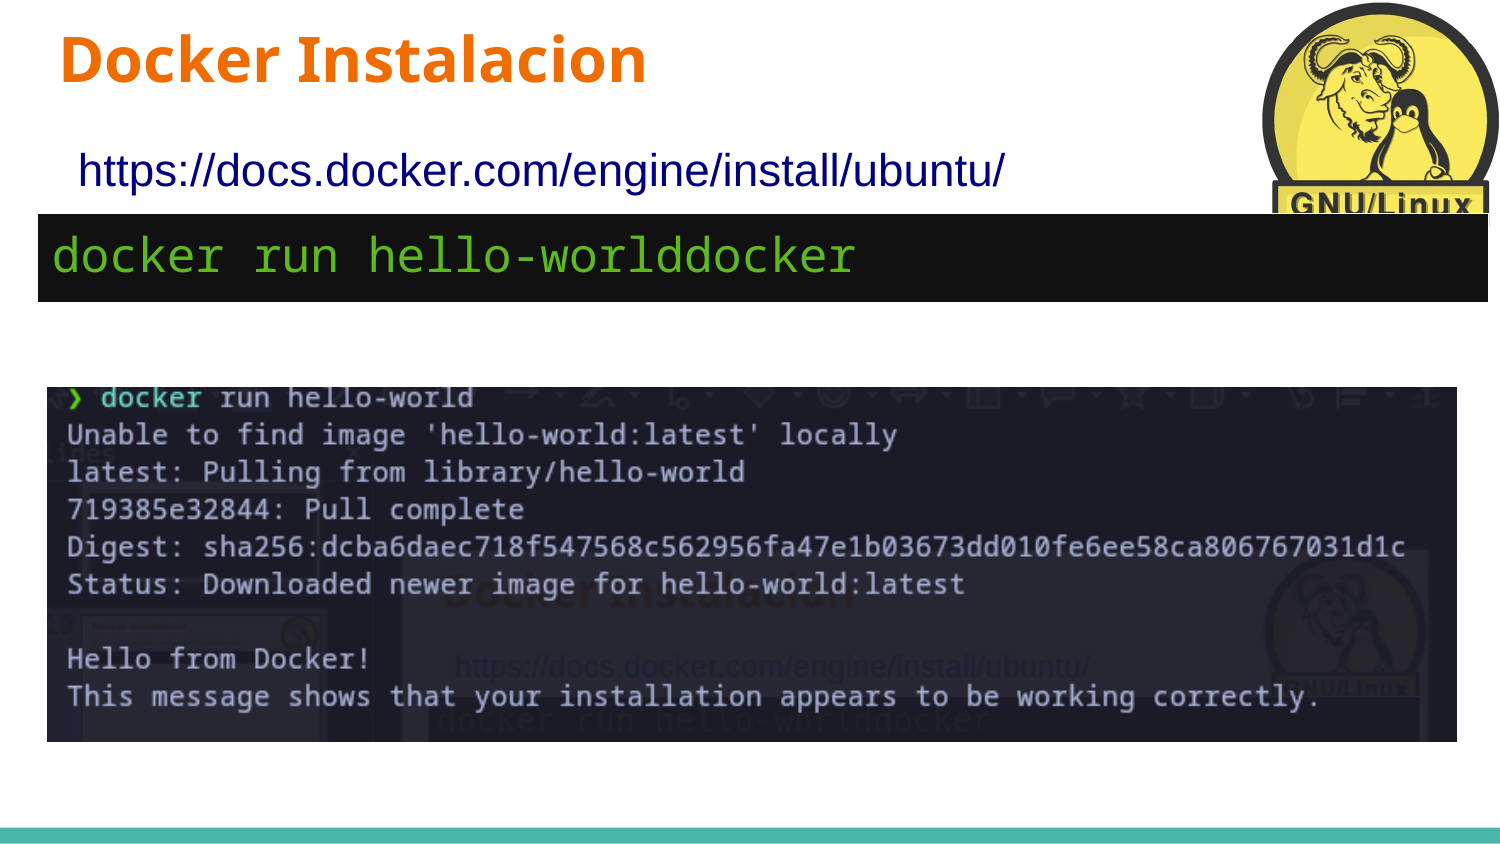

# Docker Instalacion
https://docs.docker.com/engine/install/ubuntu/
| docker run hello-worlddocker |
| --- |